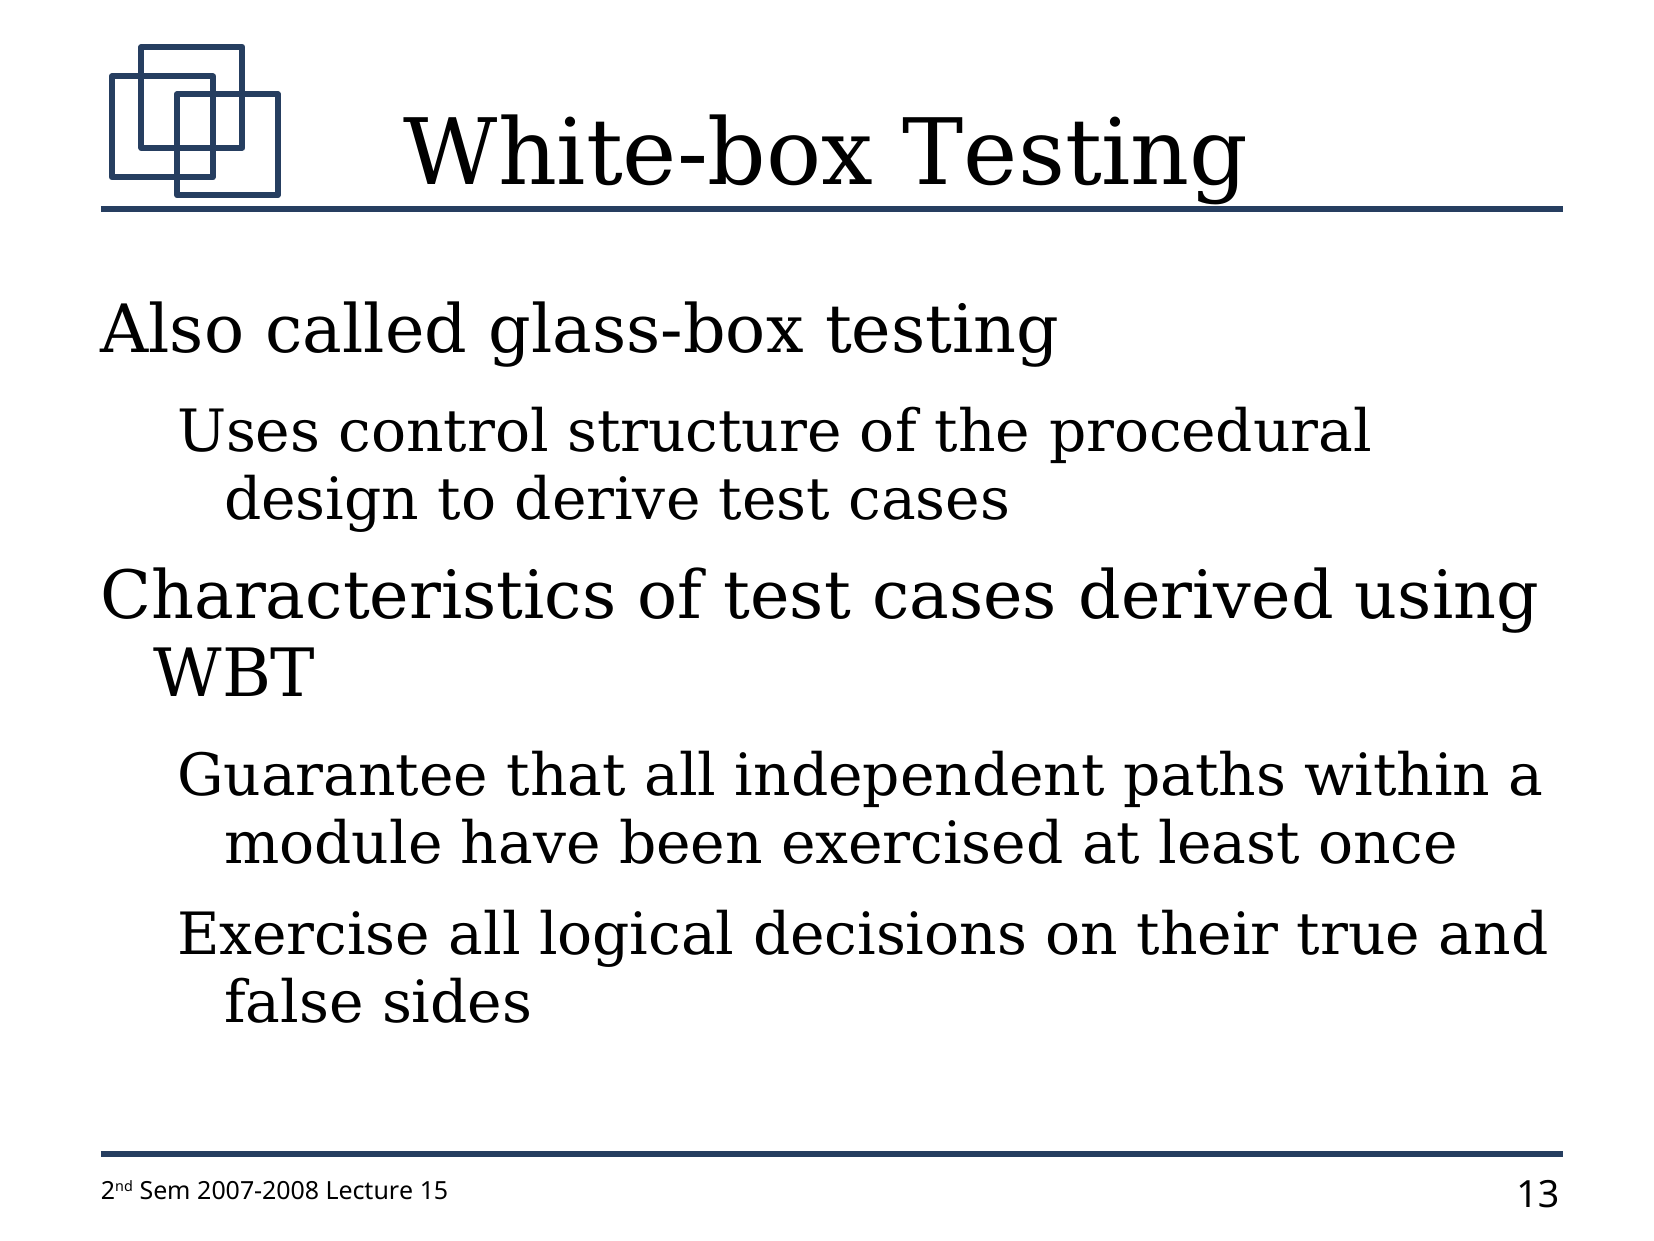

# White-box Testing
Also called glass-box testing
Uses control structure of the procedural design to derive test cases
Characteristics of test cases derived using WBT
Guarantee that all independent paths within a module have been exercised at least once
Exercise all logical decisions on their true and false sides